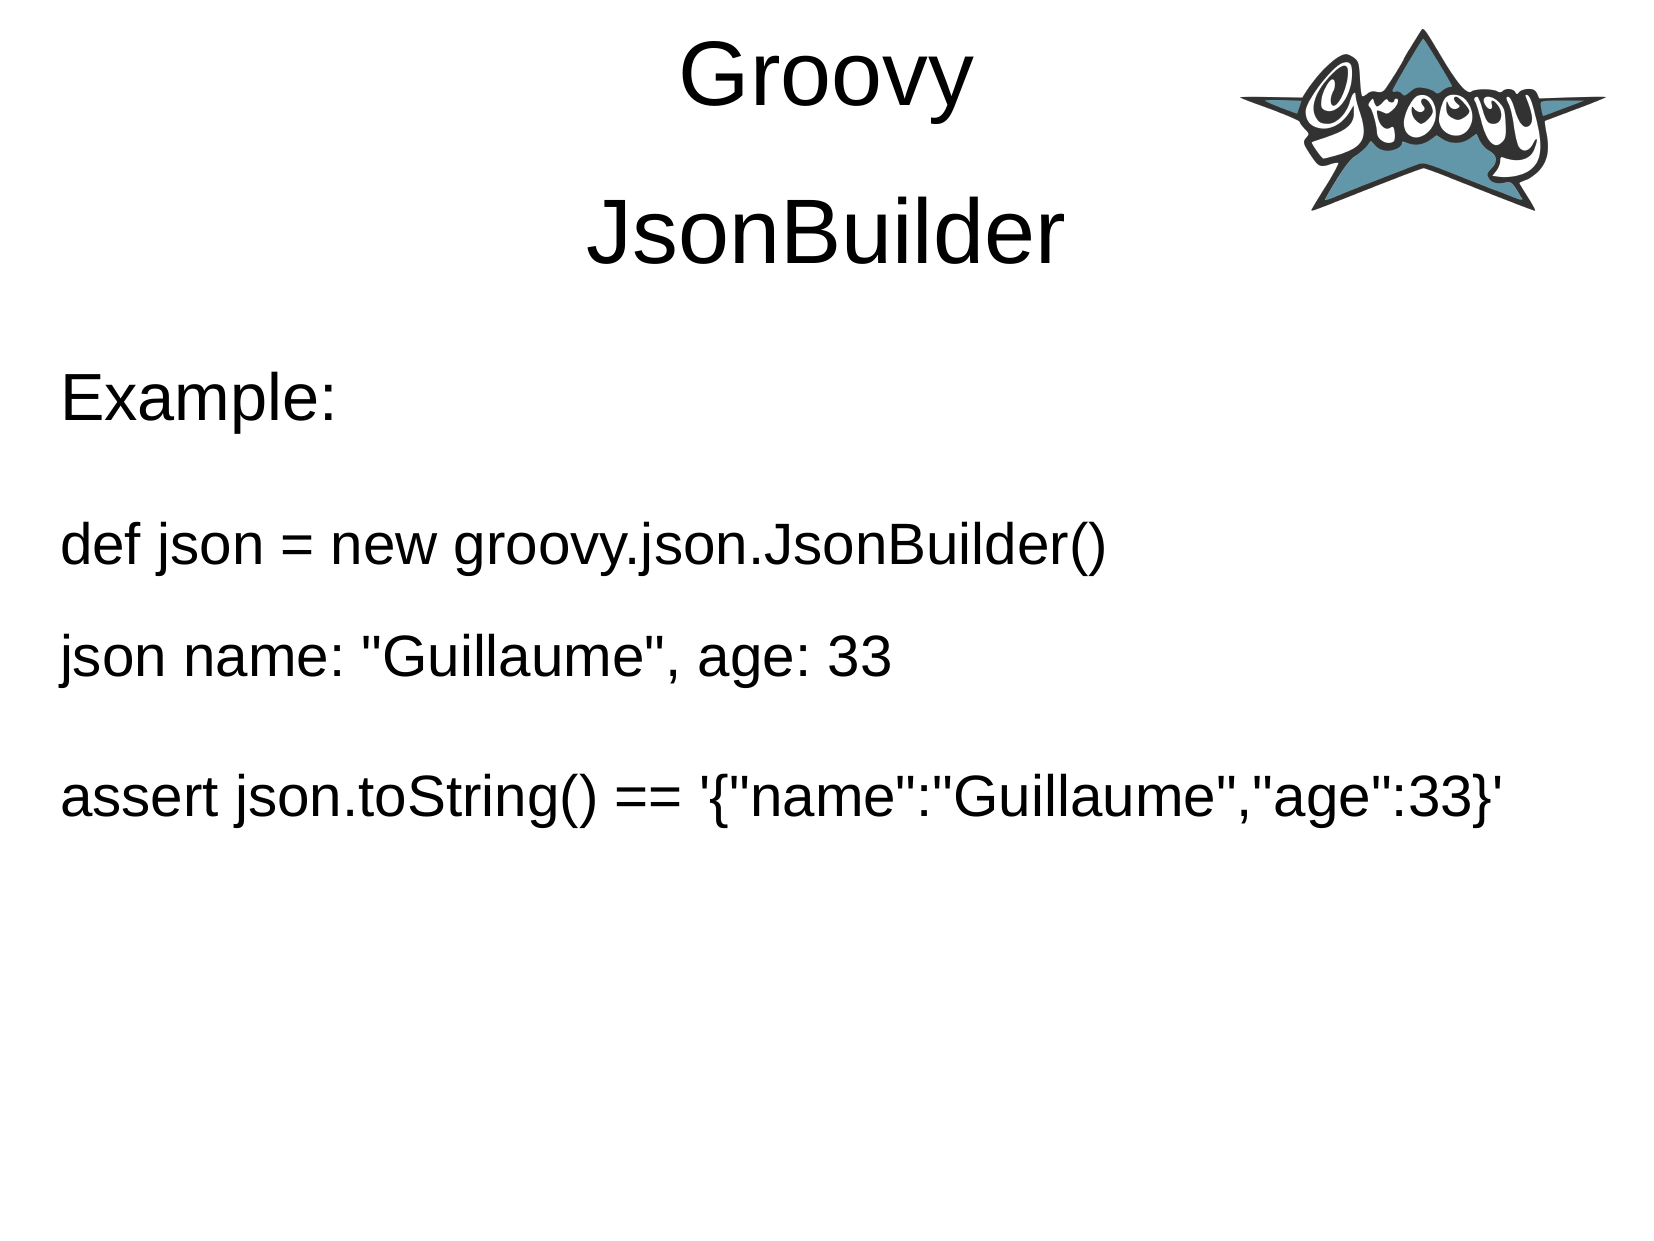

# Groovy JsonBuilder
Example:
def json = new groovy.json.JsonBuilder()
json name: "Guillaume", age: 33
assert json.toString() == '{"name":"Guillaume","age":33}'